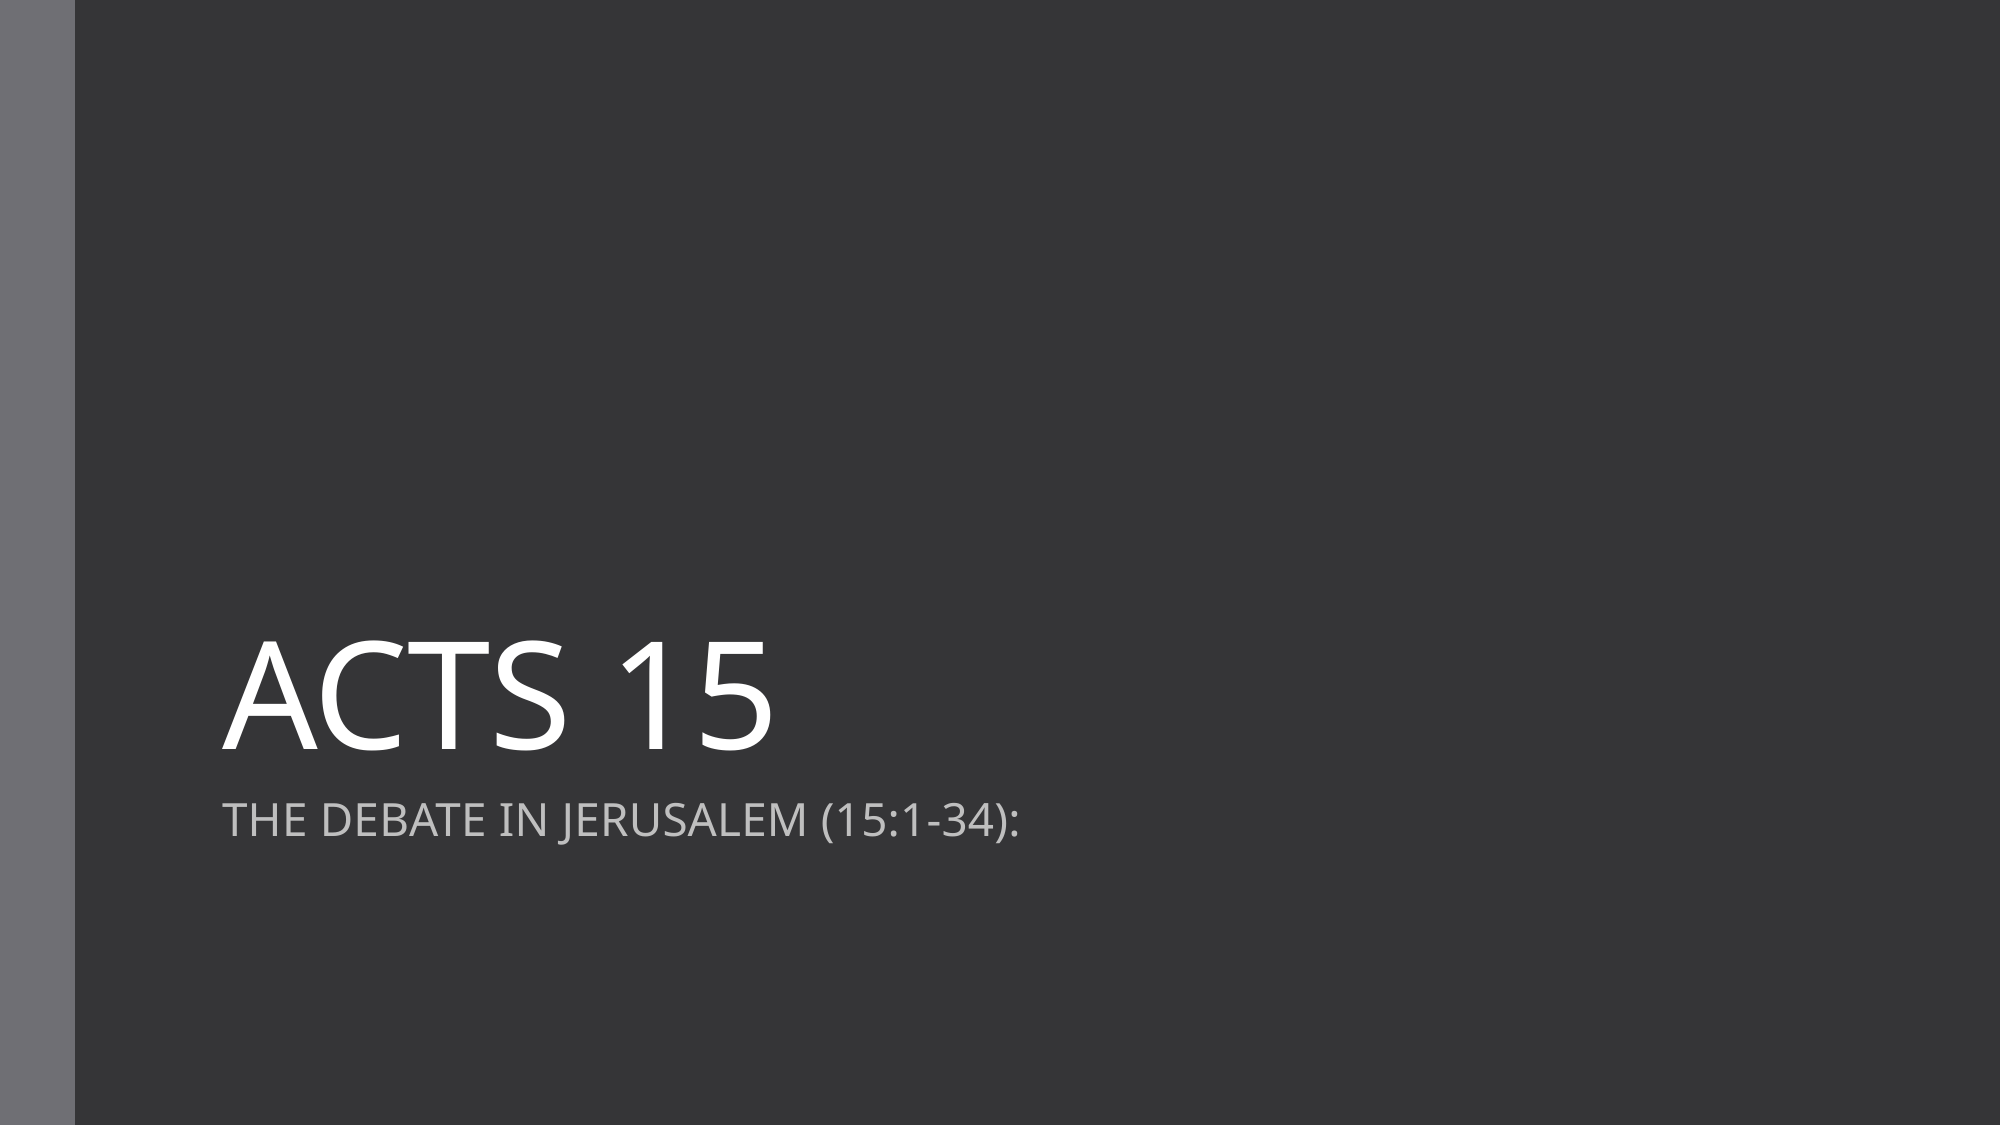

# ACTS 15
THE DEBATE IN JERUSALEM (15:1-34):